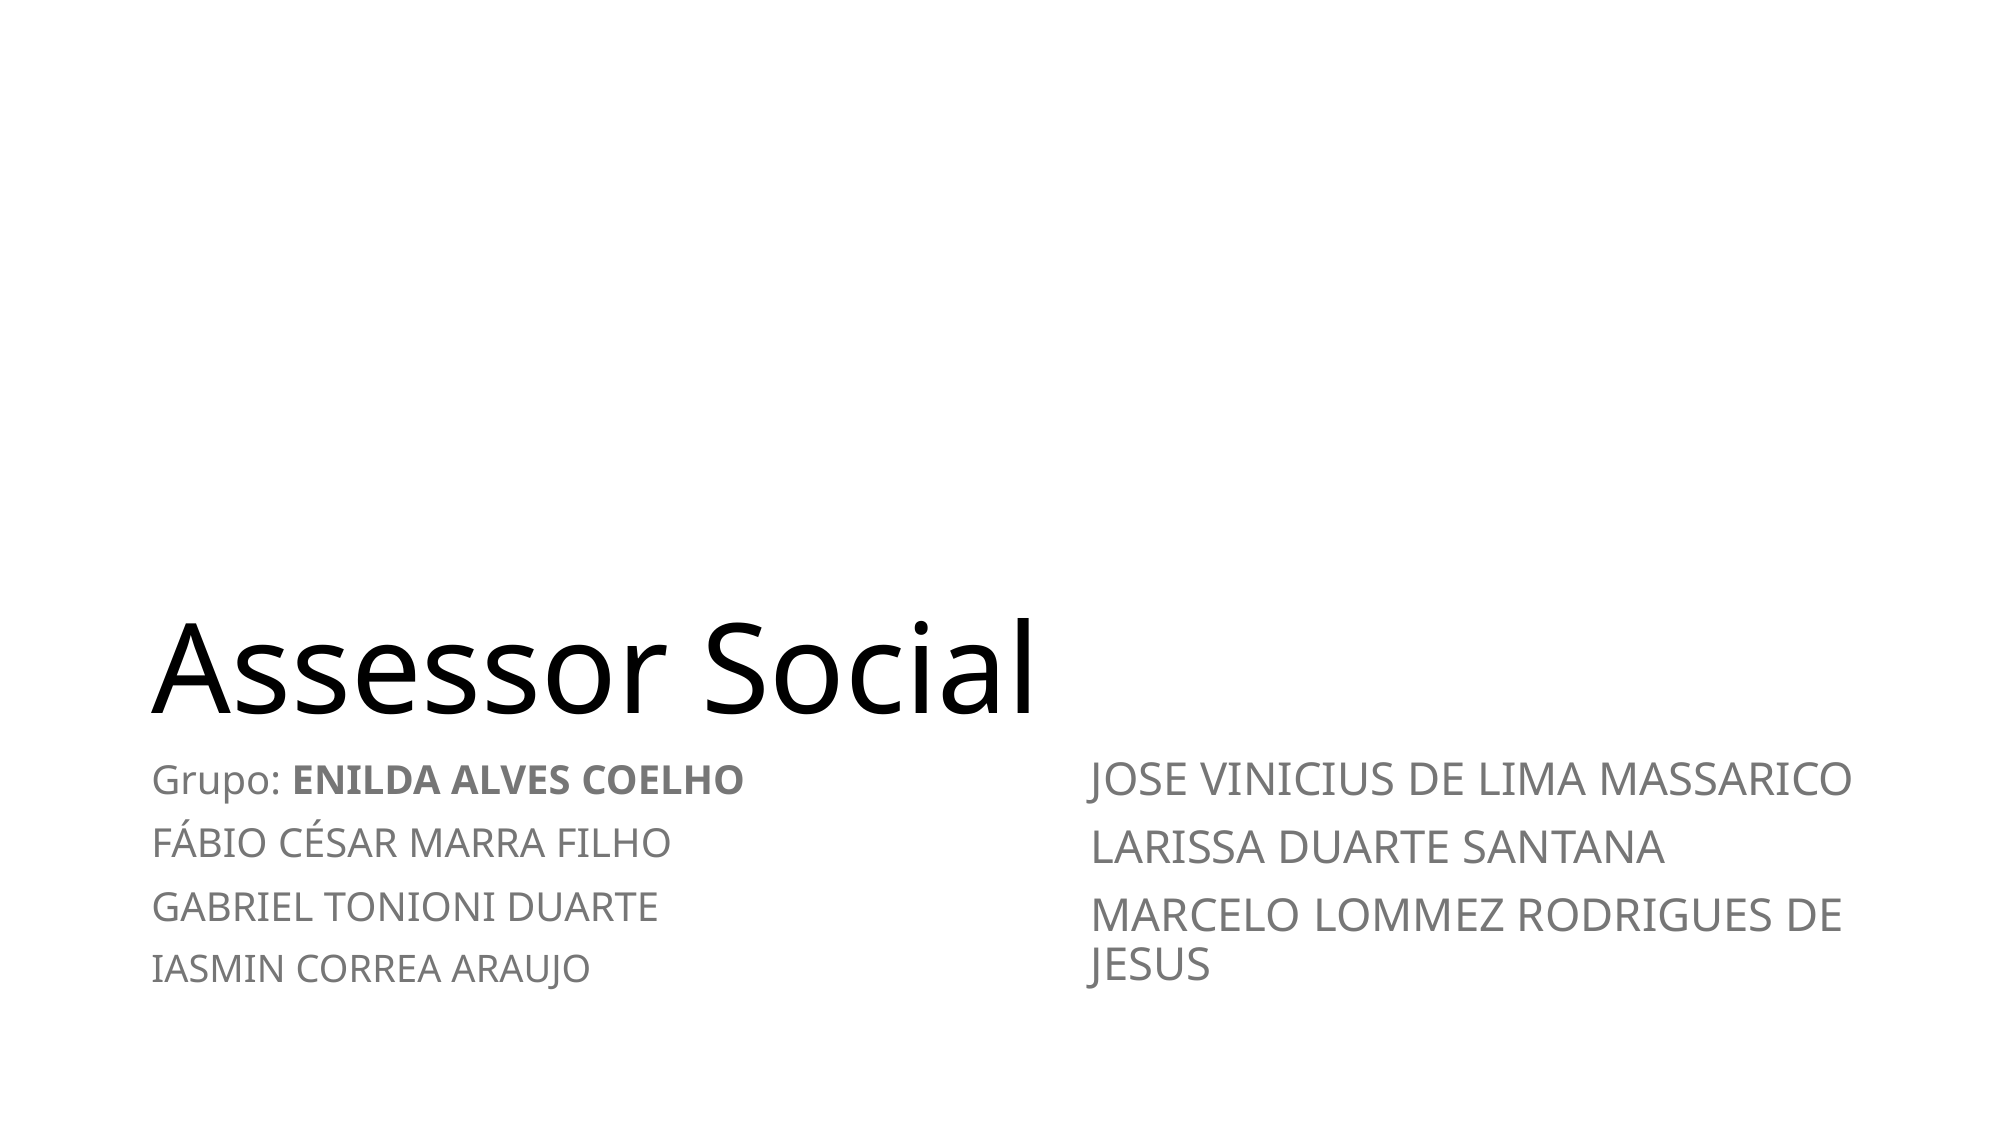

# Assessor Social
JOSE VINICIUS DE LIMA MASSARICO
LARISSA DUARTE SANTANA
MARCELO LOMMEZ RODRIGUES DE JESUS
Grupo: ENILDA ALVES COELHO
FÁBIO CÉSAR MARRA FILHO
GABRIEL TONIONI DUARTE
IASMIN CORREA ARAUJO